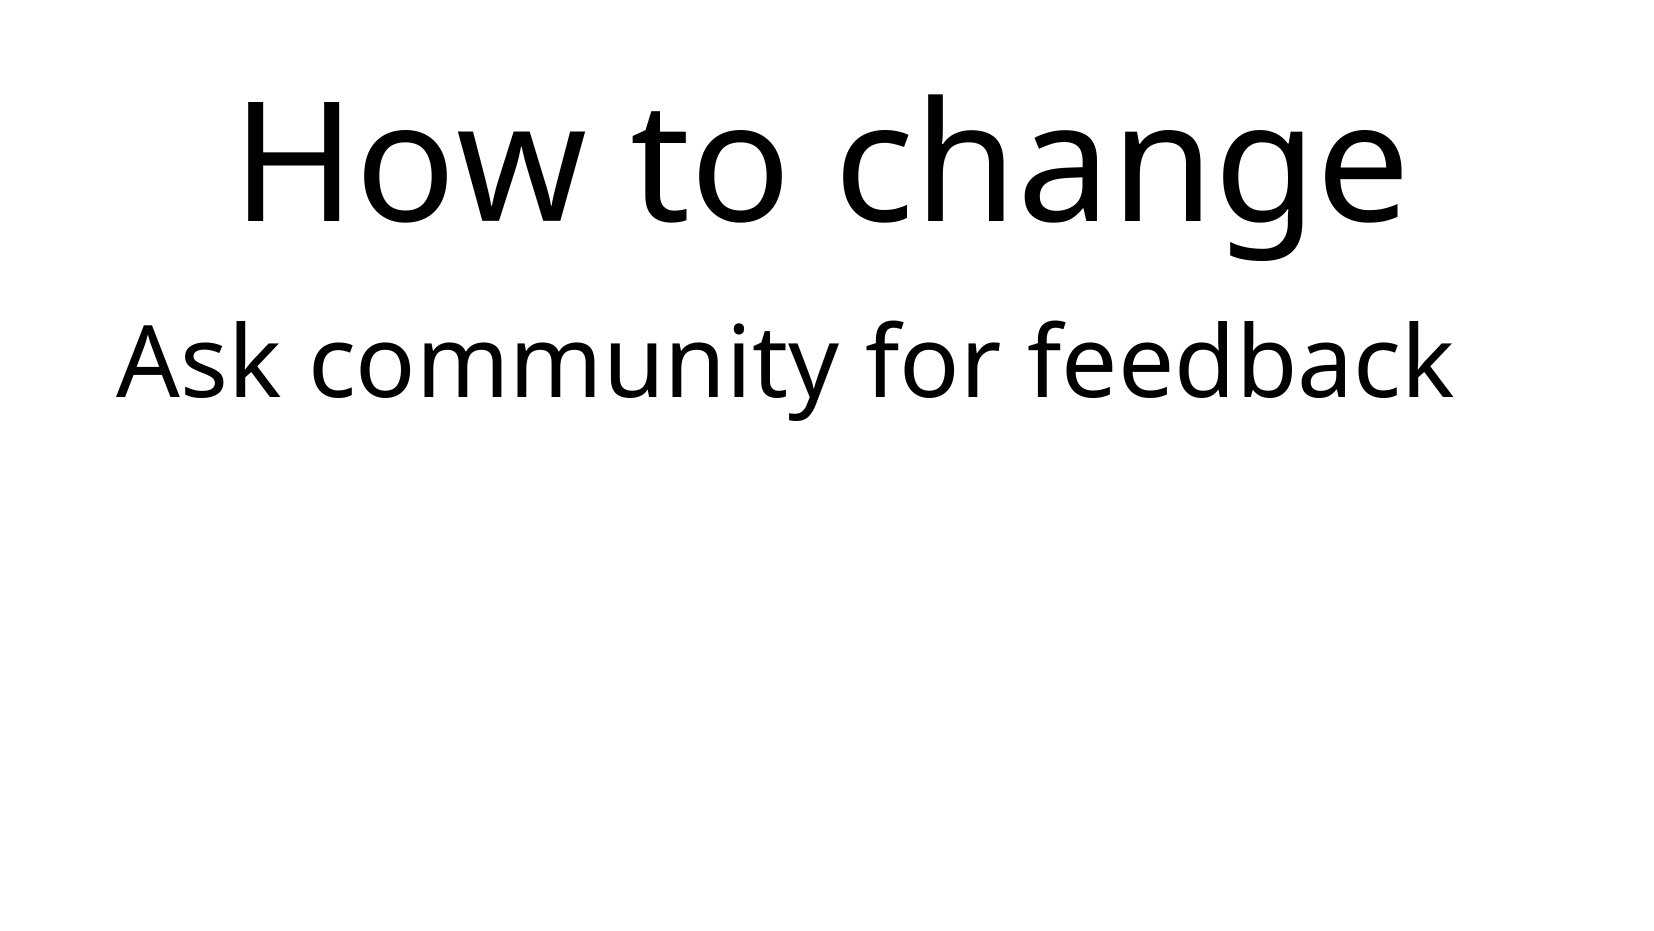

How to change
Ask community for feedback
2.6.20 to 2.6.24-rc8